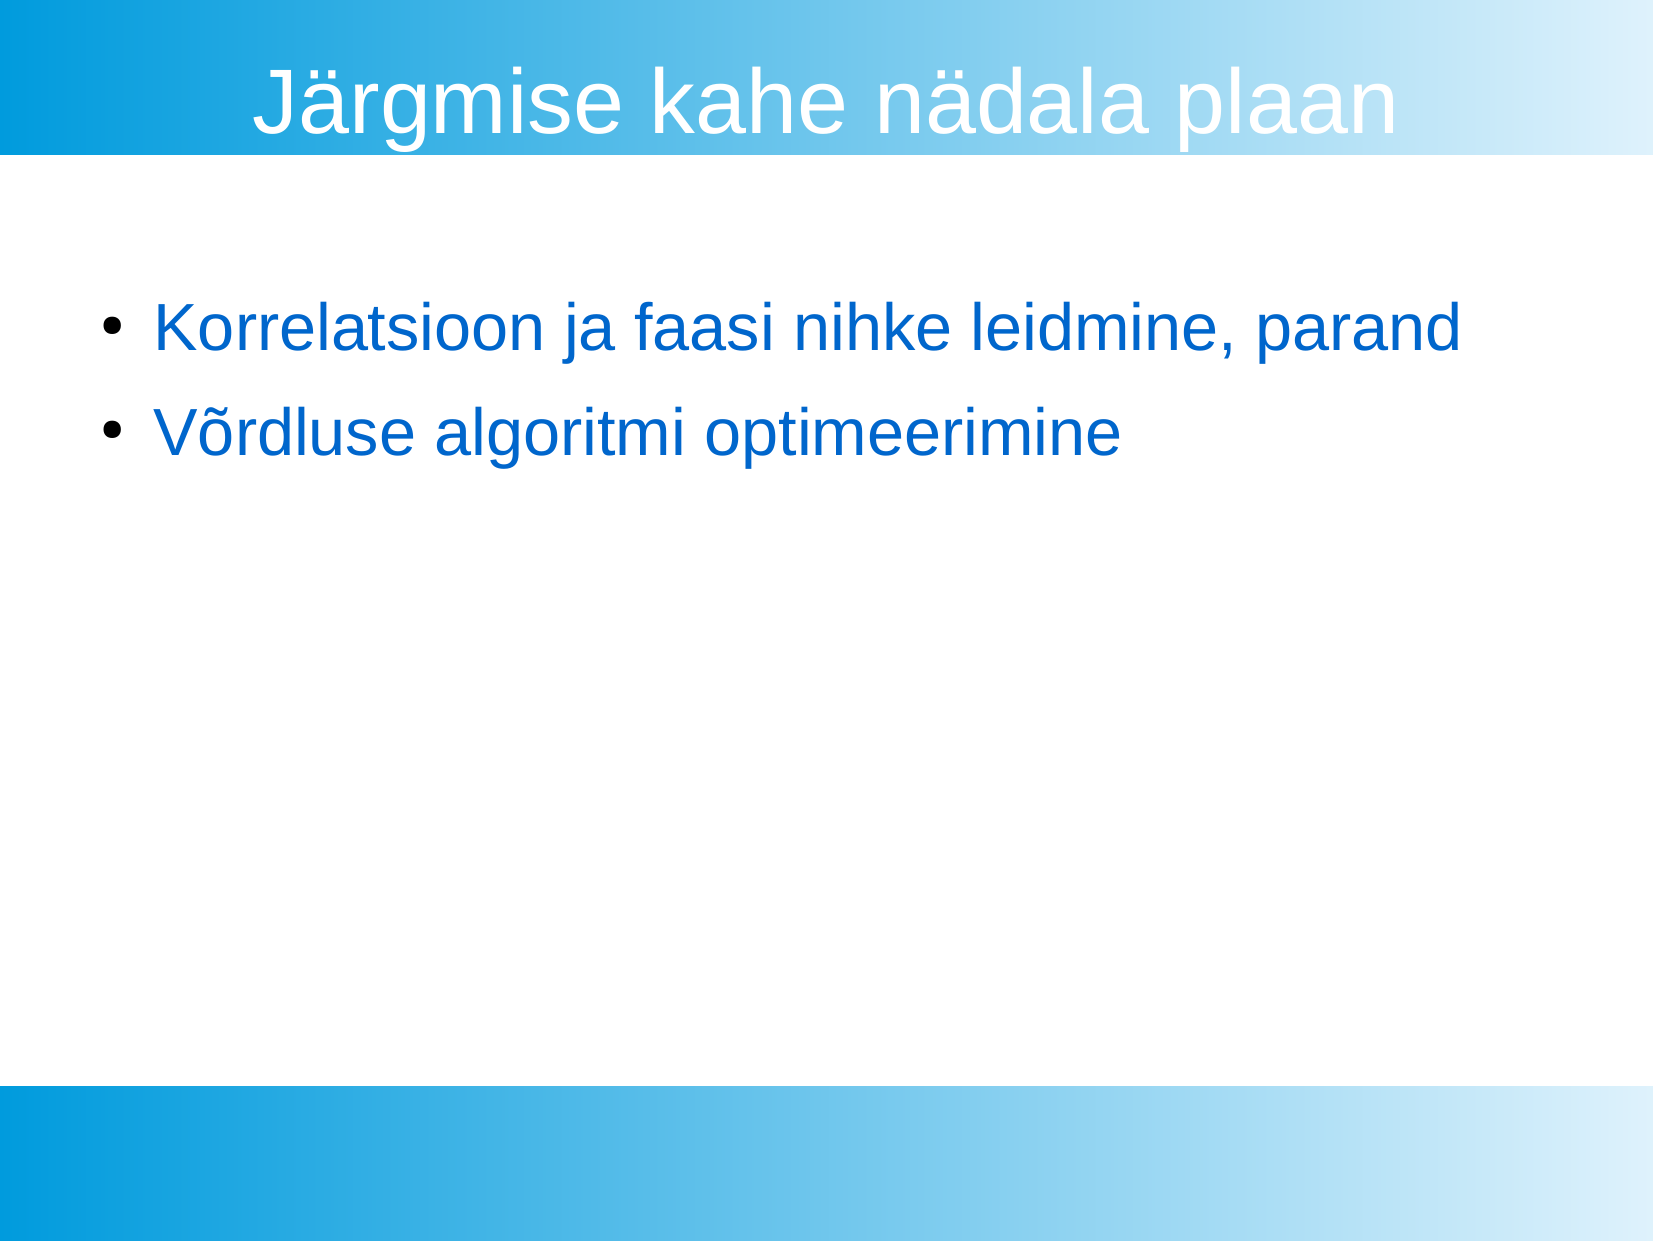

# Järgmise kahe nädala plaan
Korrelatsioon ja faasi nihke leidmine, parand
Võrdluse algoritmi optimeerimine